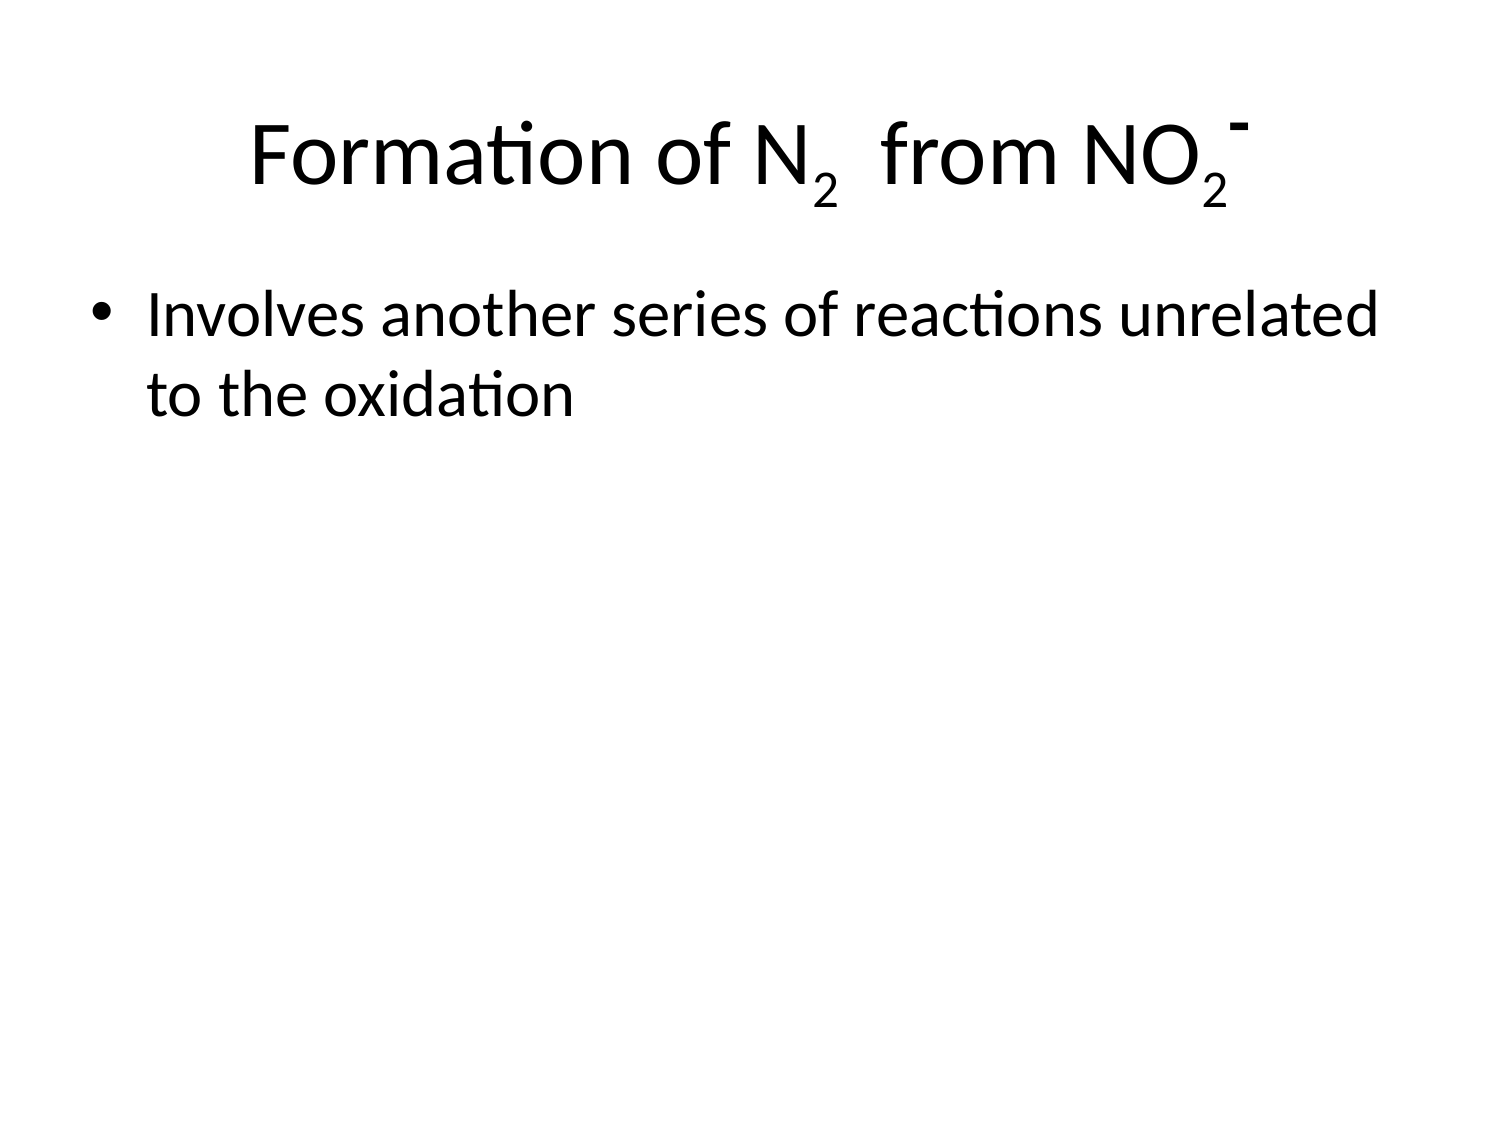

# Formation of N2 from NO2-
Involves another series of reactions unrelated to the oxidation